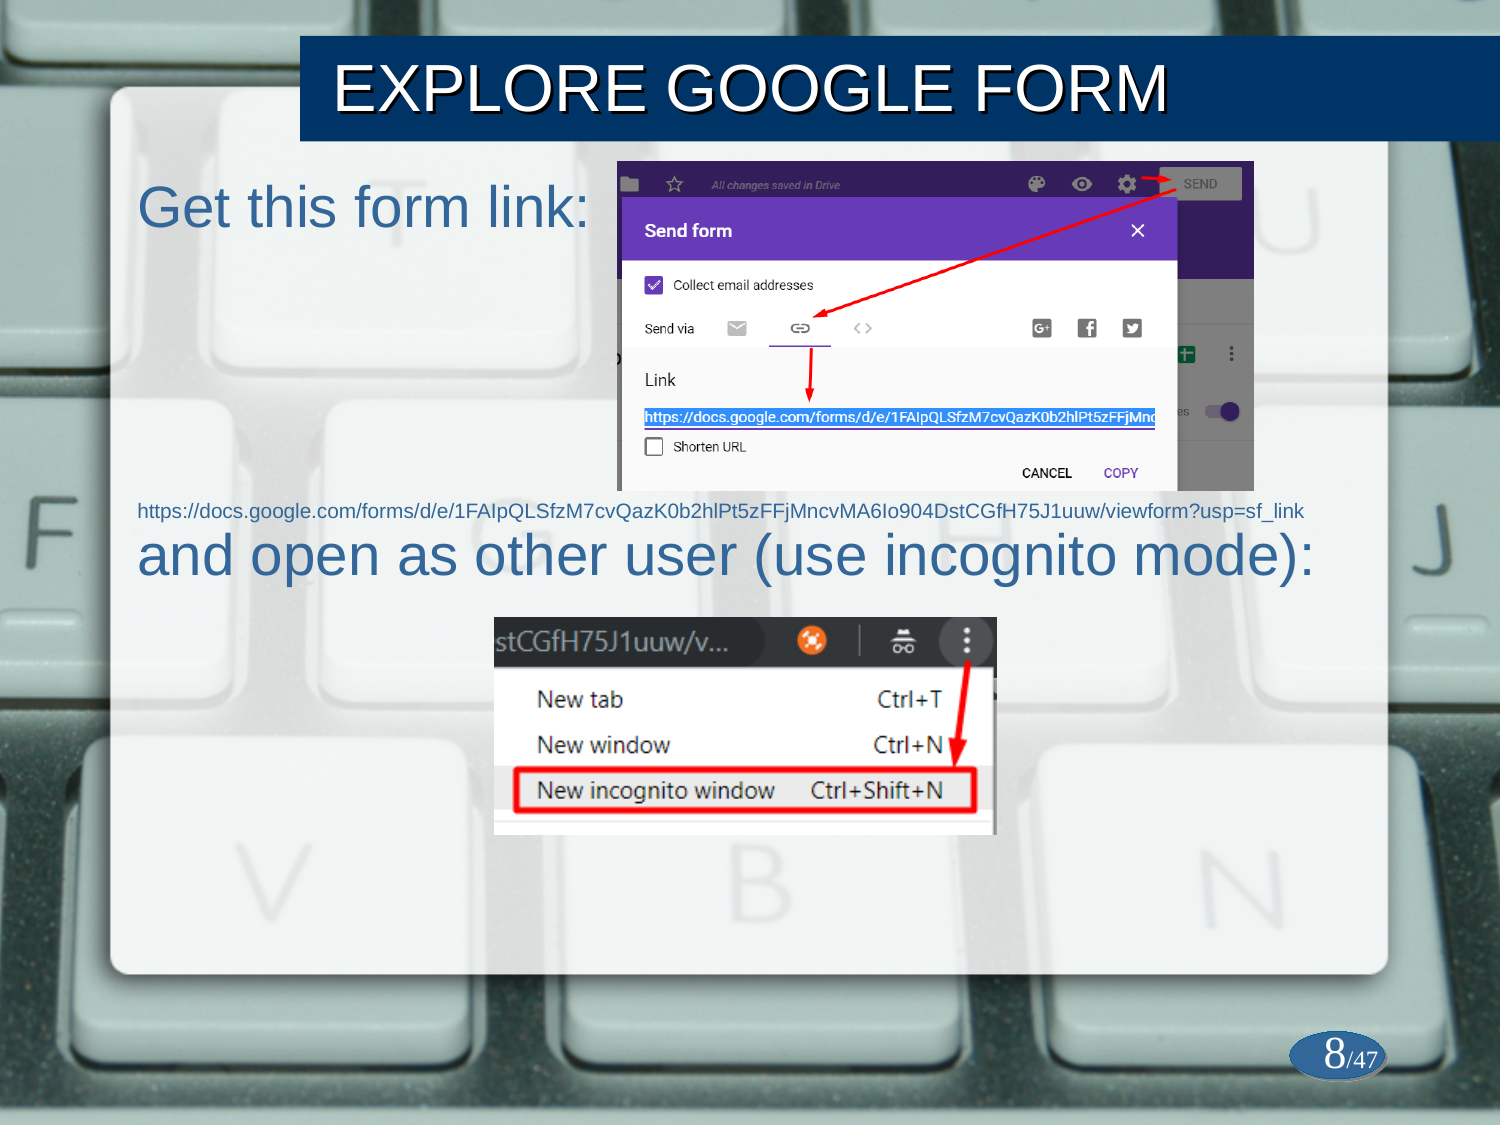

# EXPLORE GOOGLE FORM
Get this form link:
https://docs.google.com/forms/d/e/1FAIpQLSfzM7cvQazK0b2hlPt5zFFjMncvMA6Io904DstCGfH75J1uuw/viewform?usp=sf_link
and open as other user (use incognito mode):
8